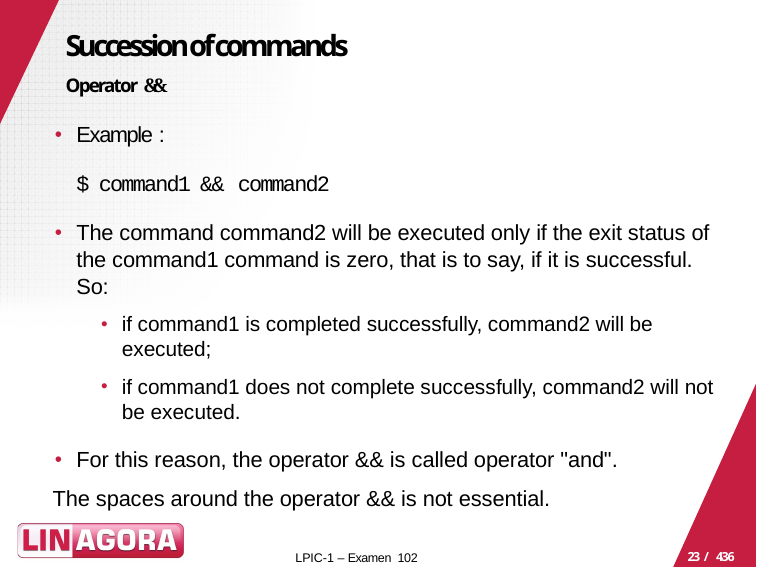

# Succession of commands Operator &&
Example :
$ command1 && command2
The command command2 will be executed only if the exit status of the command1 command is zero, that is to say, if it is successful. So:
if command1 is completed successfully, command2 will be executed;
if command1 does not complete successfully, command2 will not be executed.
For this reason, the operator && is called operator "and".
The spaces around the operator && is not essential.
LPIC-1 – Examen 102